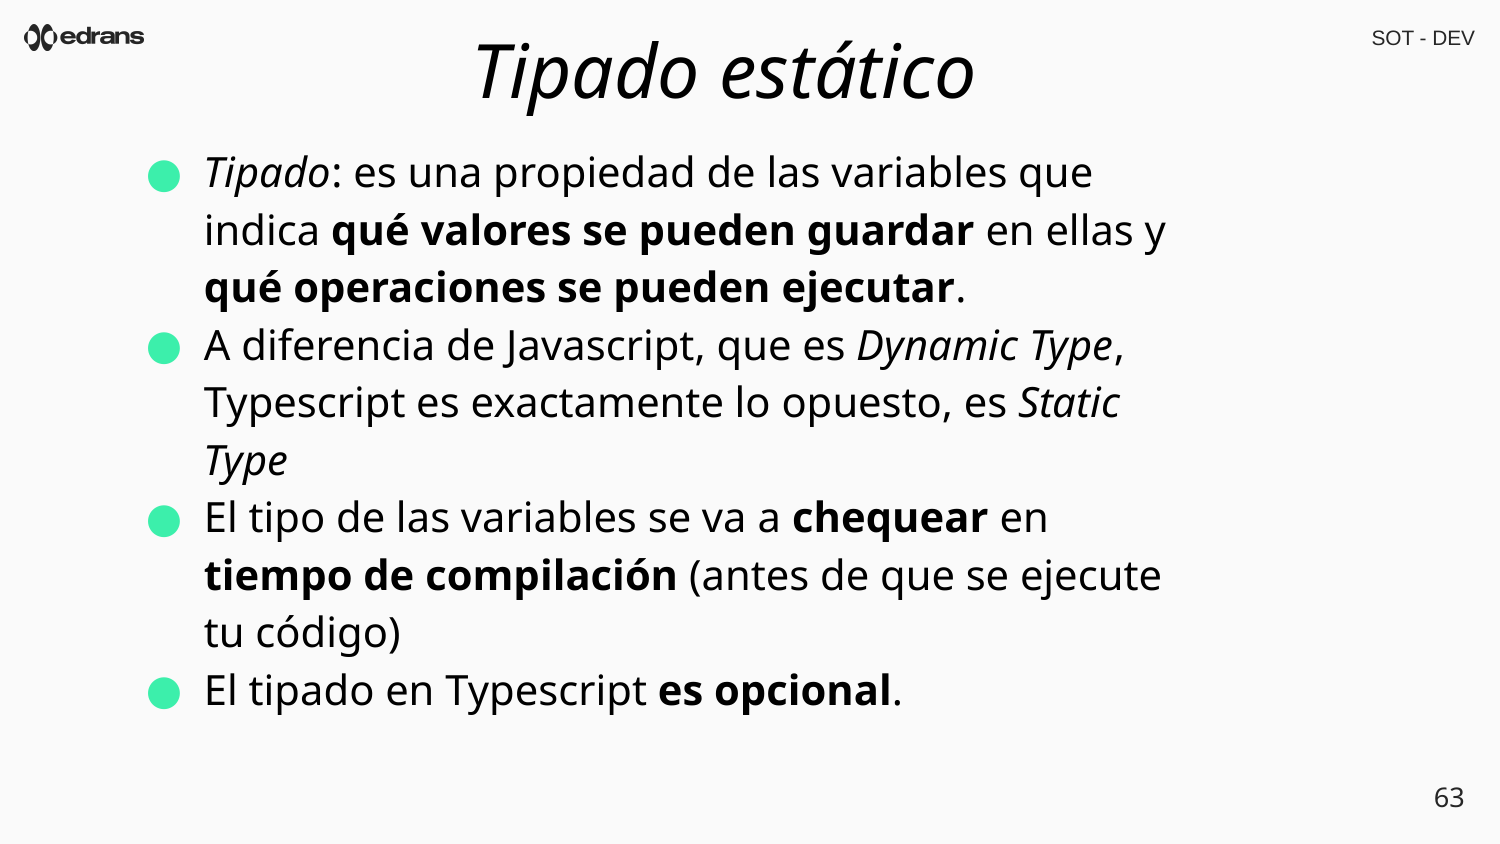

Tipado estático
SOT - DEV
Tipado: es una propiedad de las variables que indica qué valores se pueden guardar en ellas y qué operaciones se pueden ejecutar.
A diferencia de Javascript, que es Dynamic Type, Typescript es exactamente lo opuesto, es Static Type
El tipo de las variables se va a chequear en tiempo de compilación (antes de que se ejecute tu código)
El tipado en Typescript es opcional.